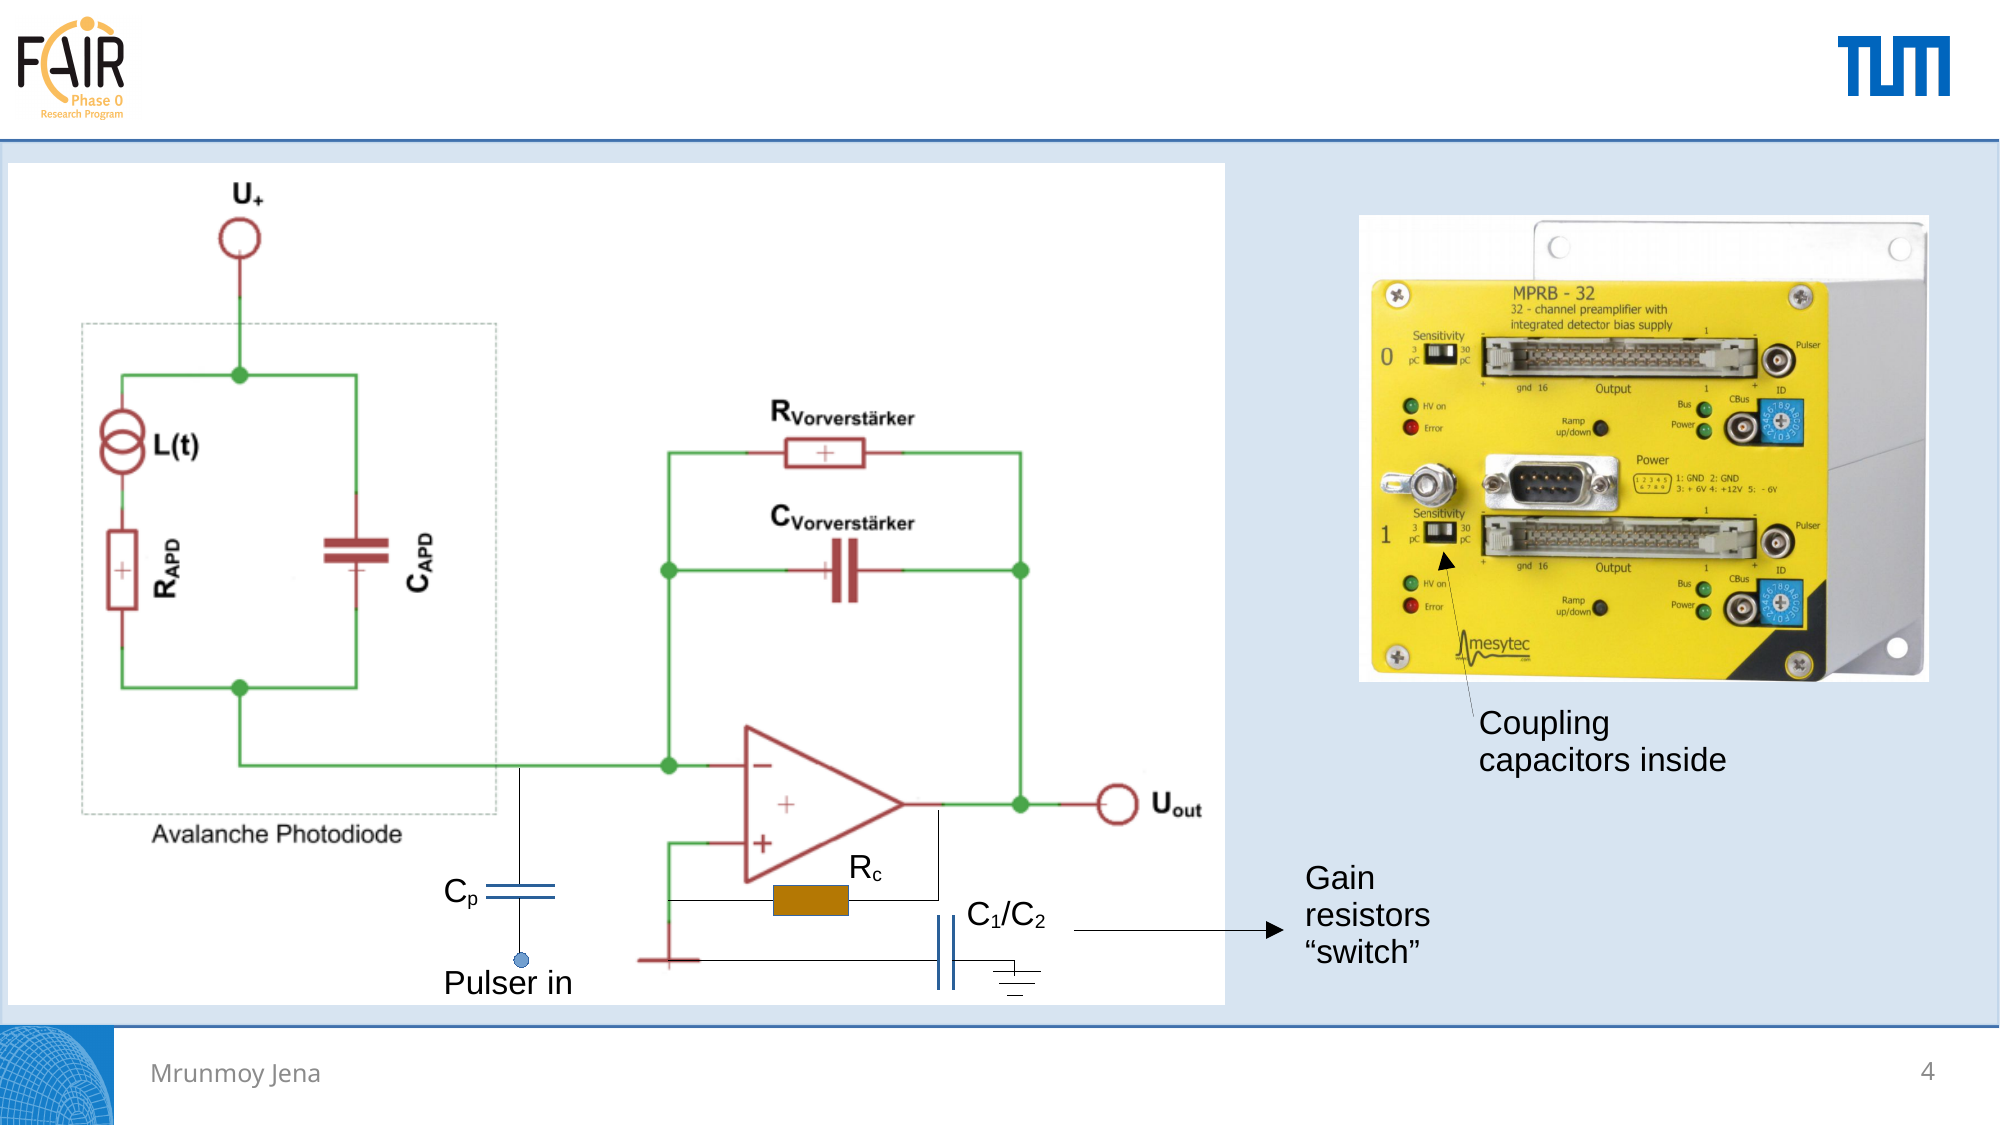

Coupling capacitors inside
Rc
Gain resistors “switch”
Cp
C1/C2
Pulser in
4